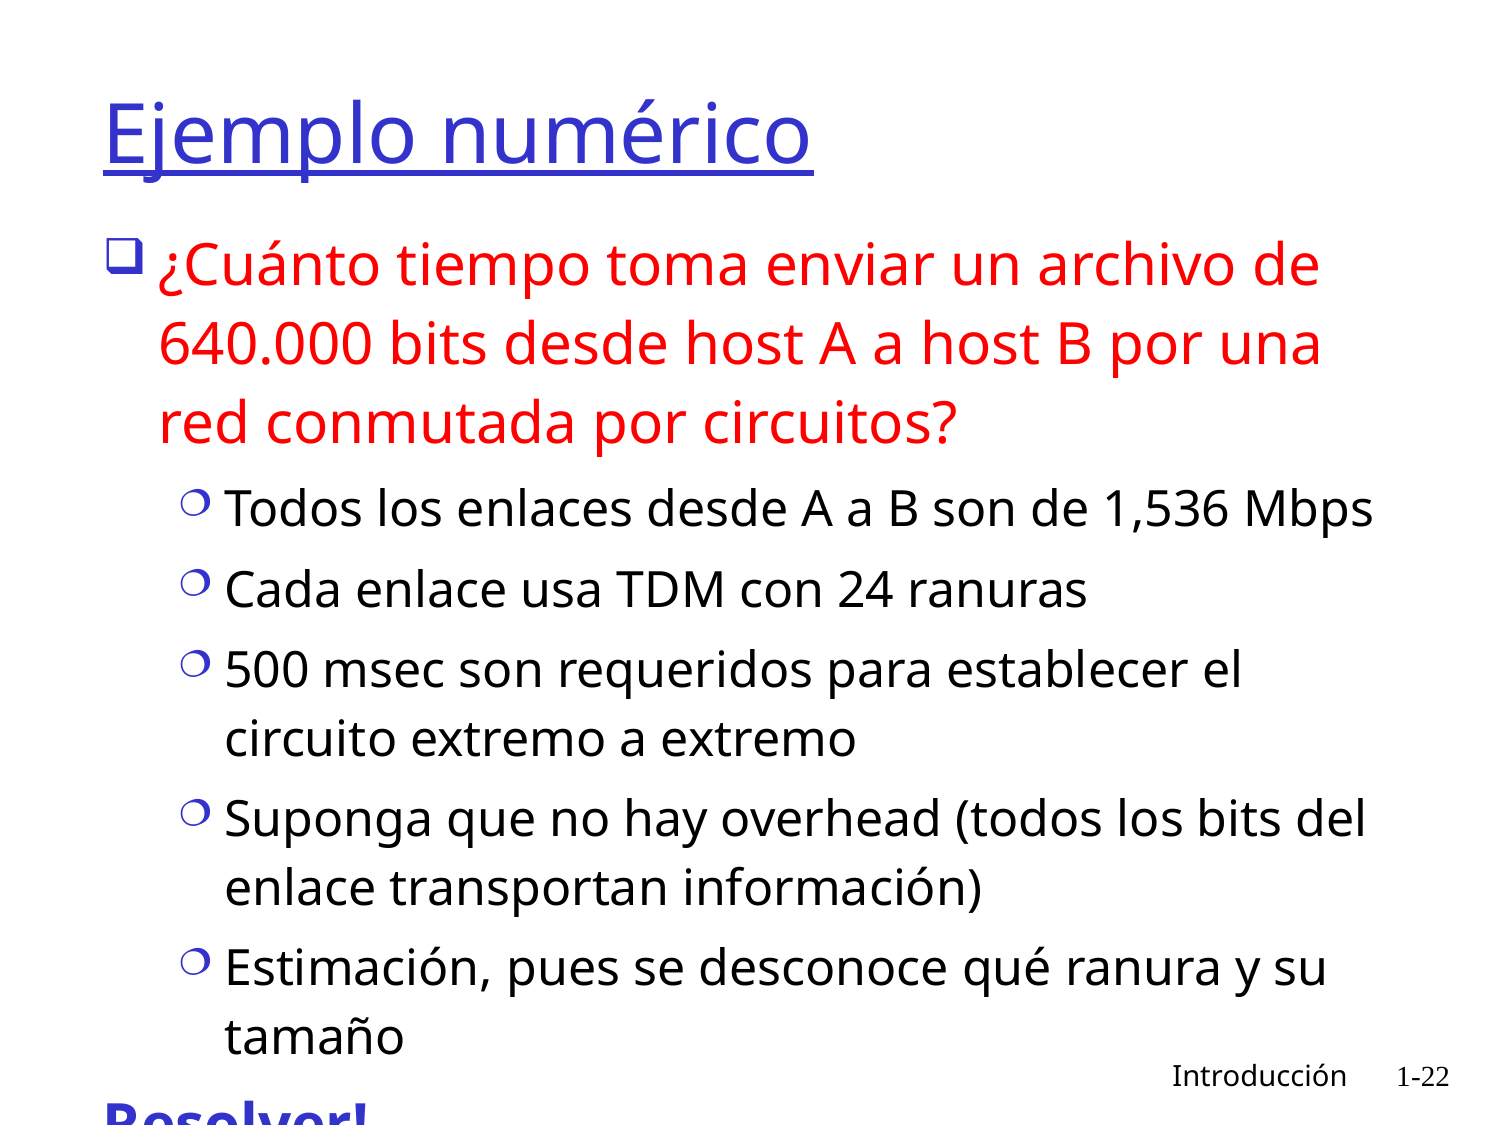

# Ejemplo numérico
¿Cuánto tiempo toma enviar un archivo de 640.000 bits desde host A a host B por una red conmutada por circuitos?
Todos los enlaces desde A a B son de 1,536 Mbps
Cada enlace usa TDM con 24 ranuras
500 msec son requeridos para establecer el circuito extremo a extremo
Suponga que no hay overhead (todos los bits del enlace transportan información)
Estimación, pues se desconoce qué ranura y su tamaño
Resolver!
 Introducción